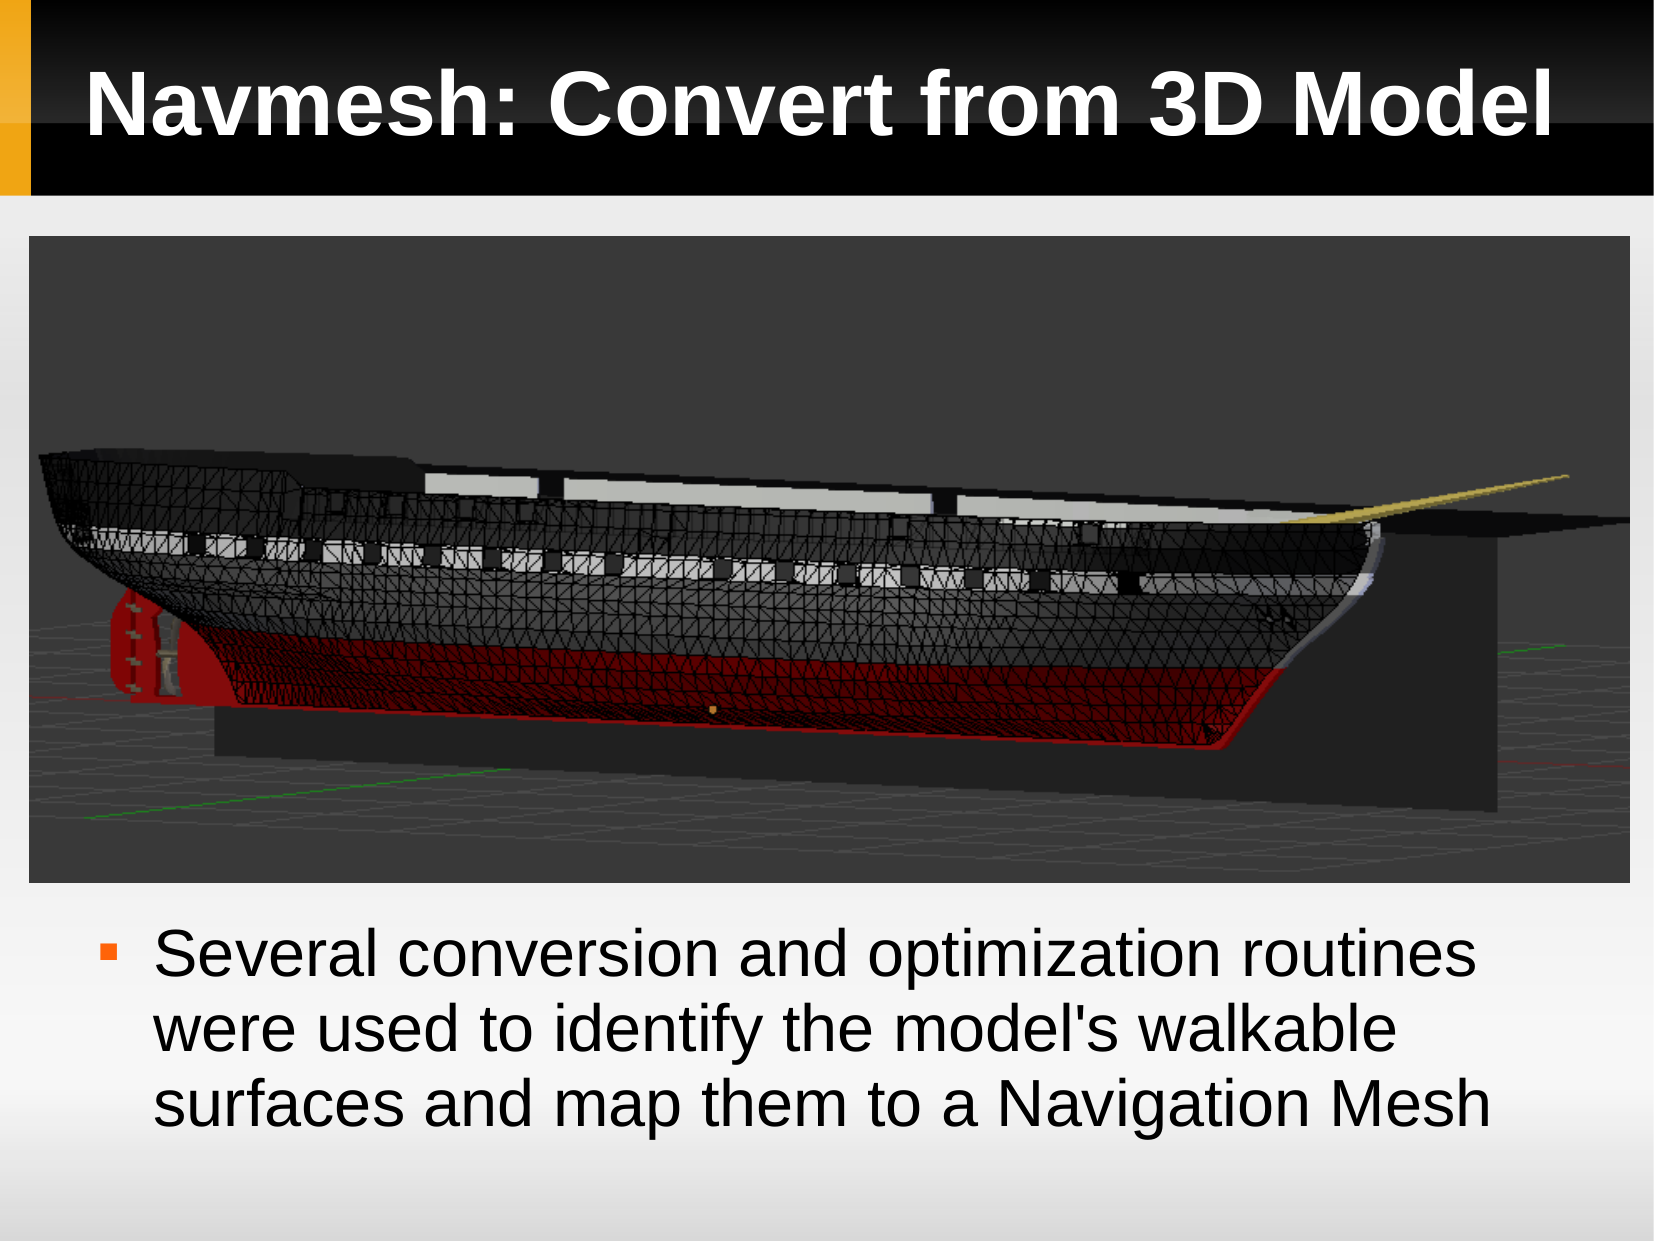

# Navmesh: Convert from 3D Model
Several conversion and optimization routines were used to identify the model's walkable surfaces and map them to a Navigation Mesh